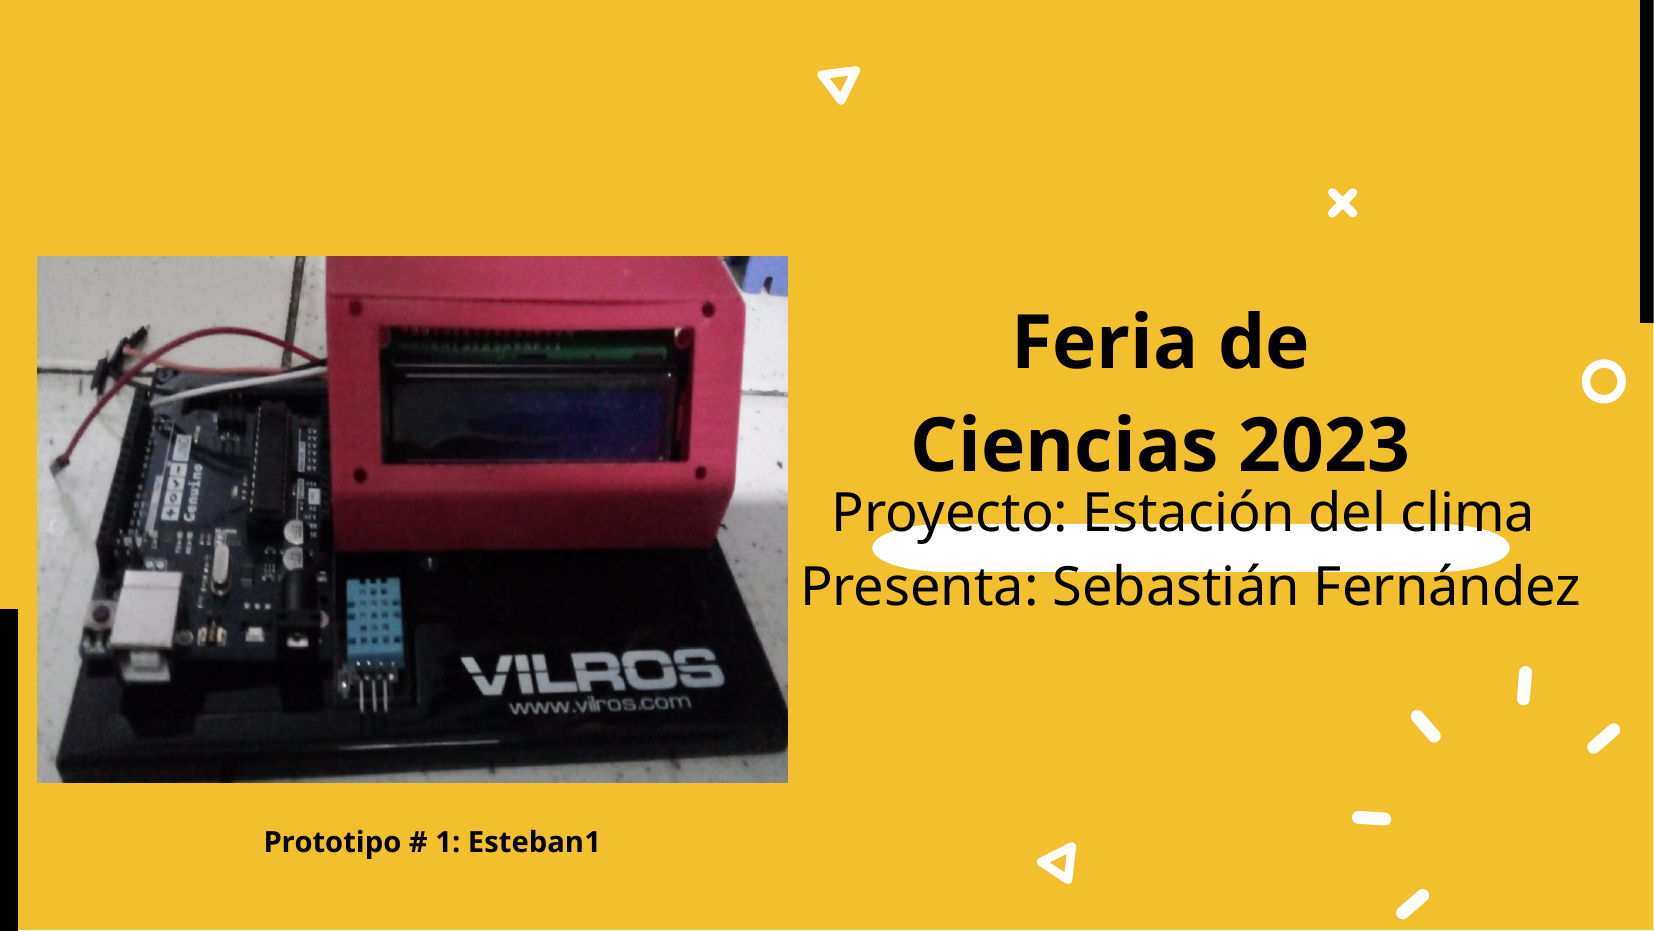

# Feria de Ciencias 2023
Proyecto: Estación del clima
Presenta: Sebastián Fernández
Prototipo # 1: Esteban1